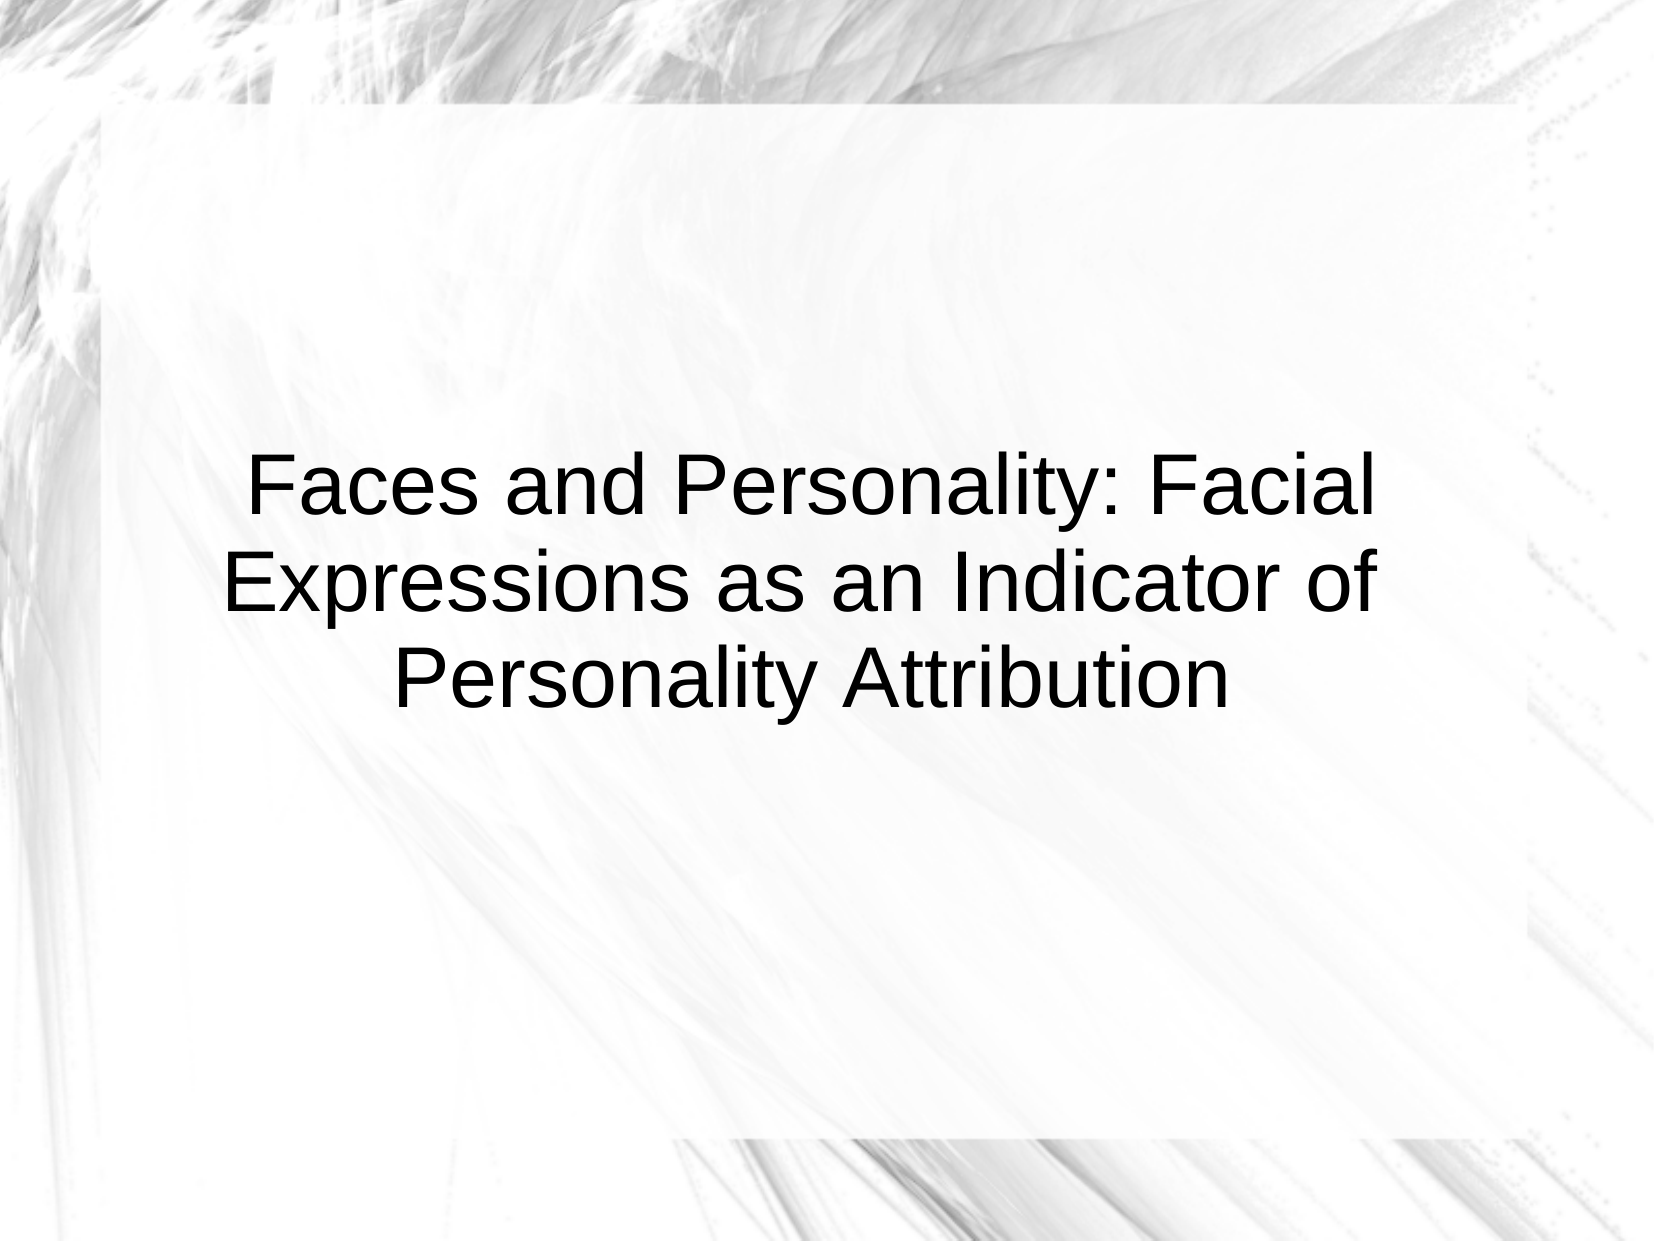

# Faces and Personality: Facial Expressions as an Indicator of Personality Attribution